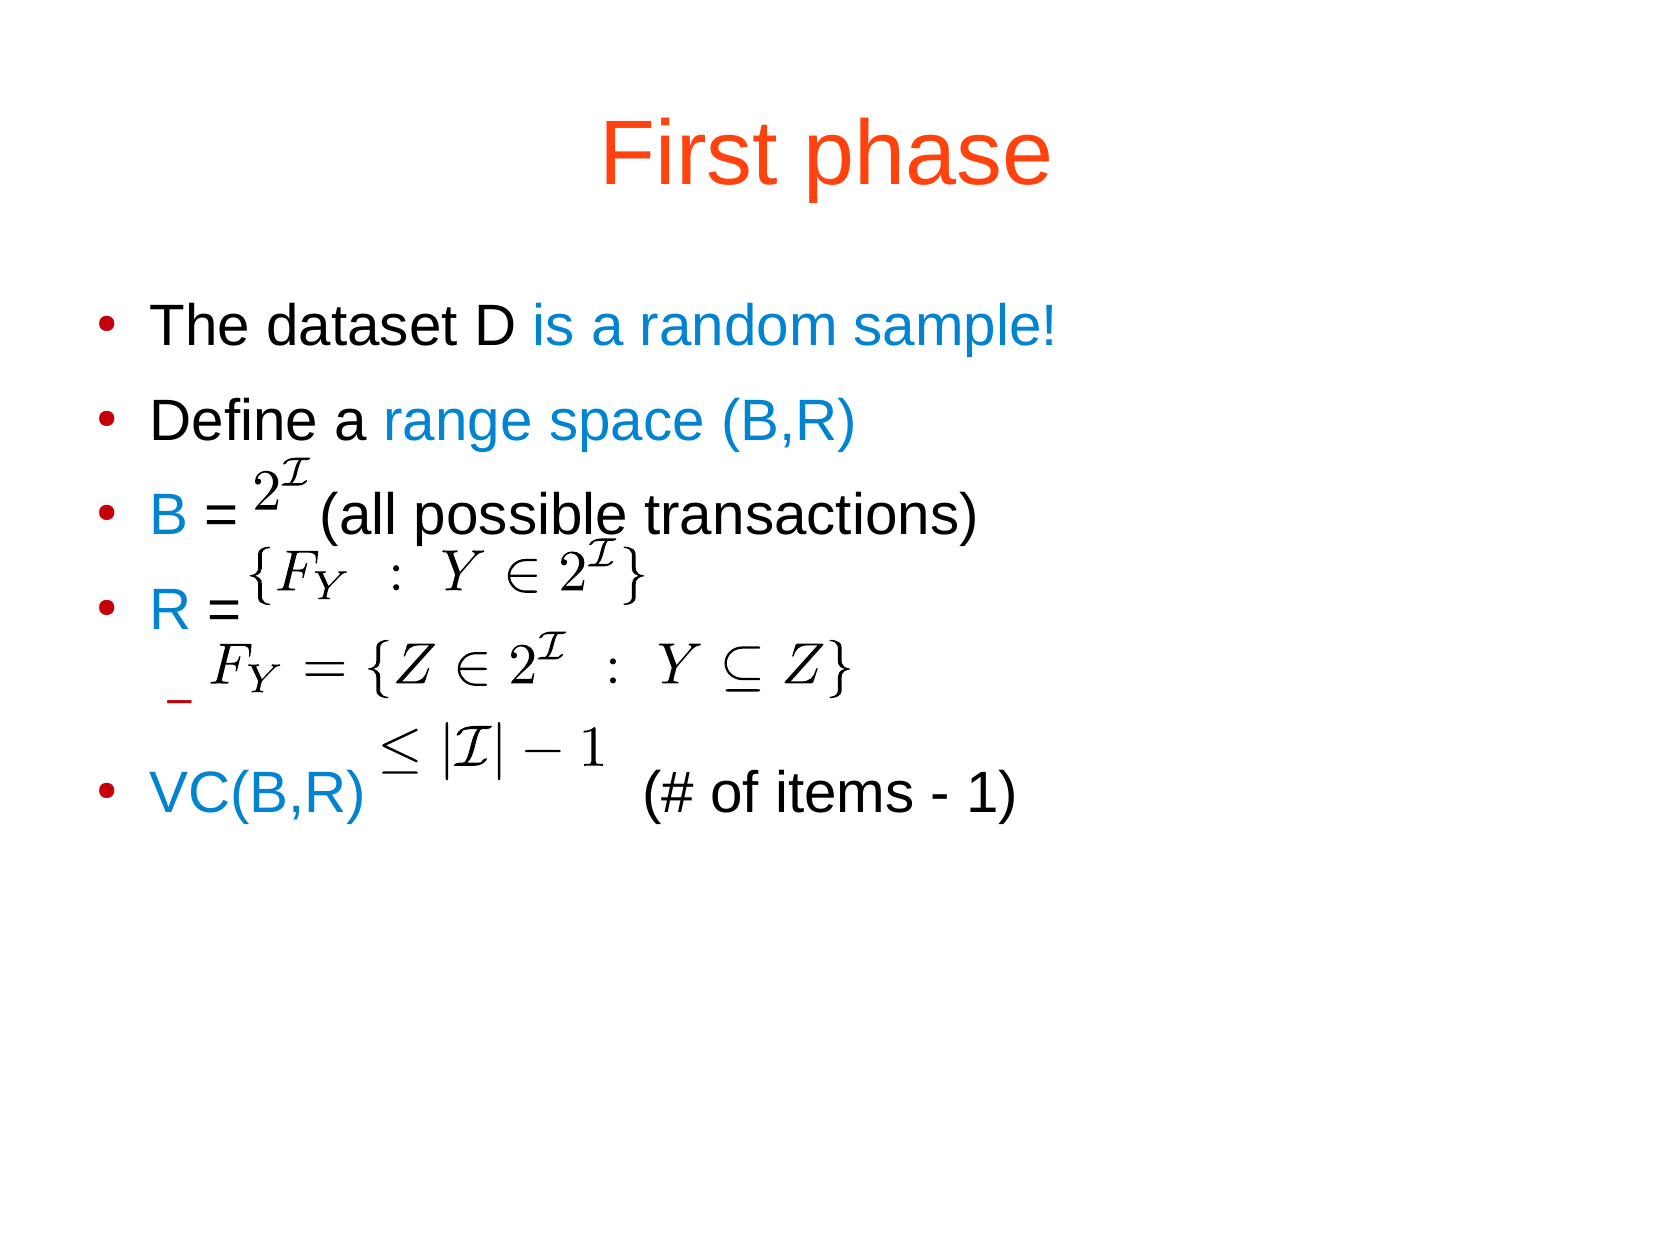

# First phase
The dataset D is a random sample!
Define a range space (B,R)
B = (all possible transactions)
R =
VC(B,R) (# of items - 1)